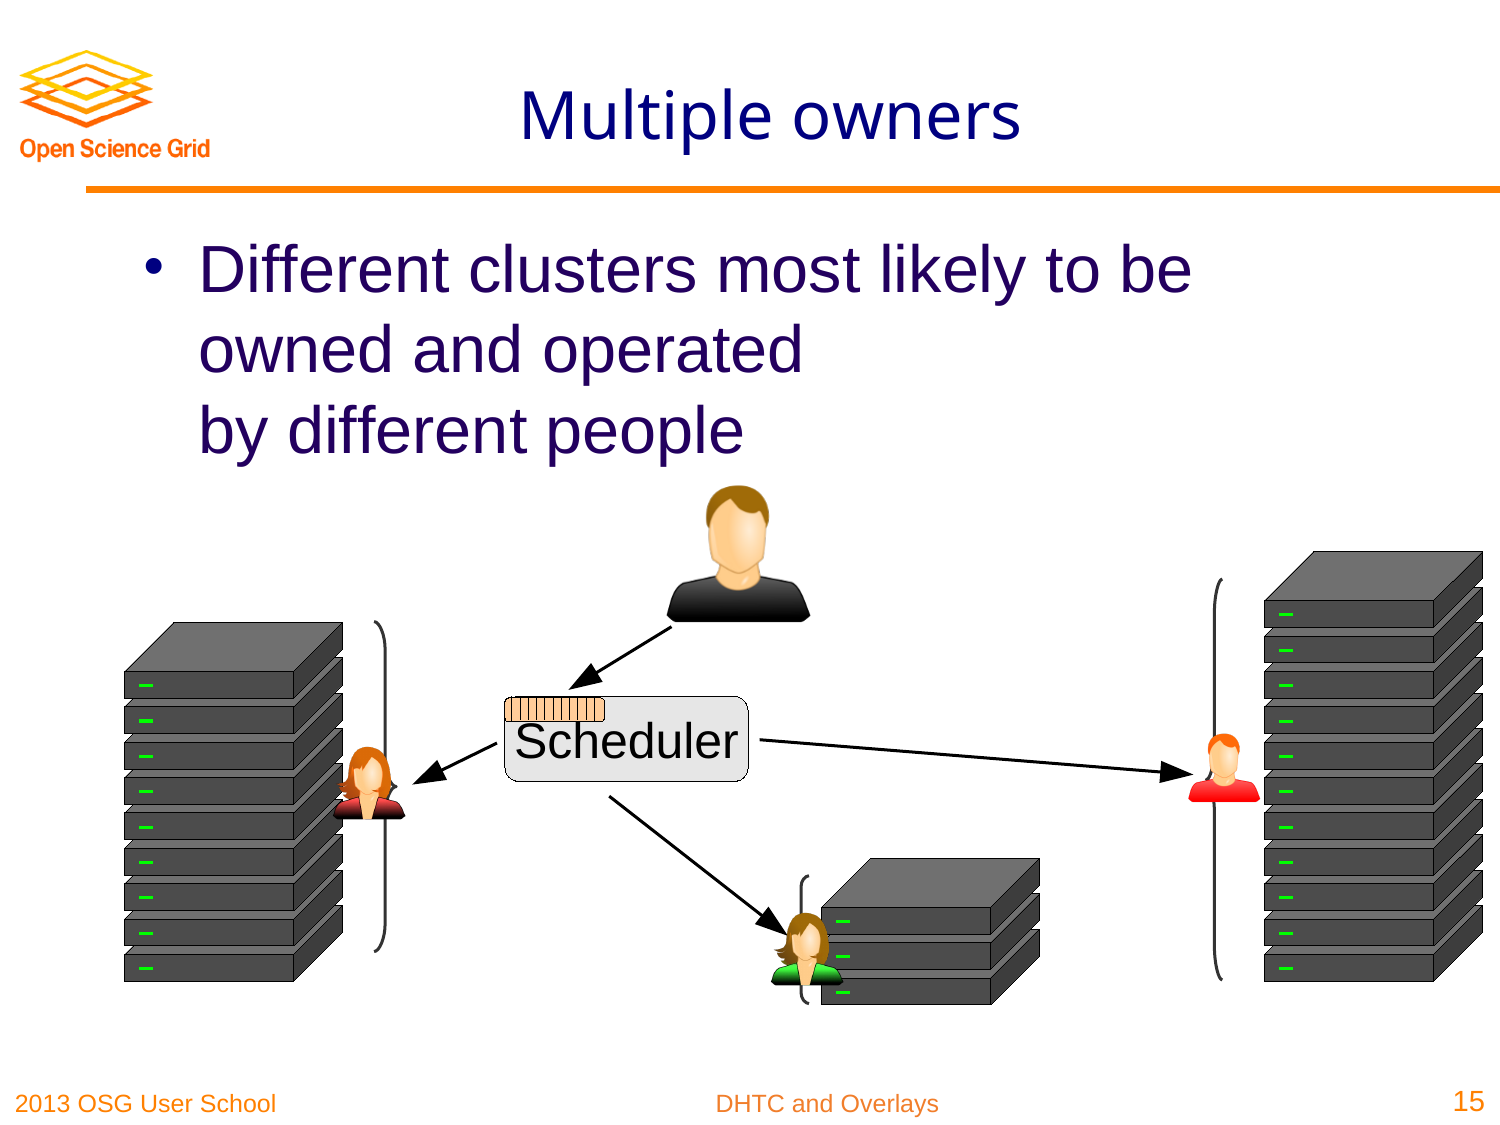

# Multiple owners
Different clusters most likely to be
owned and operated
by different people
Scheduler